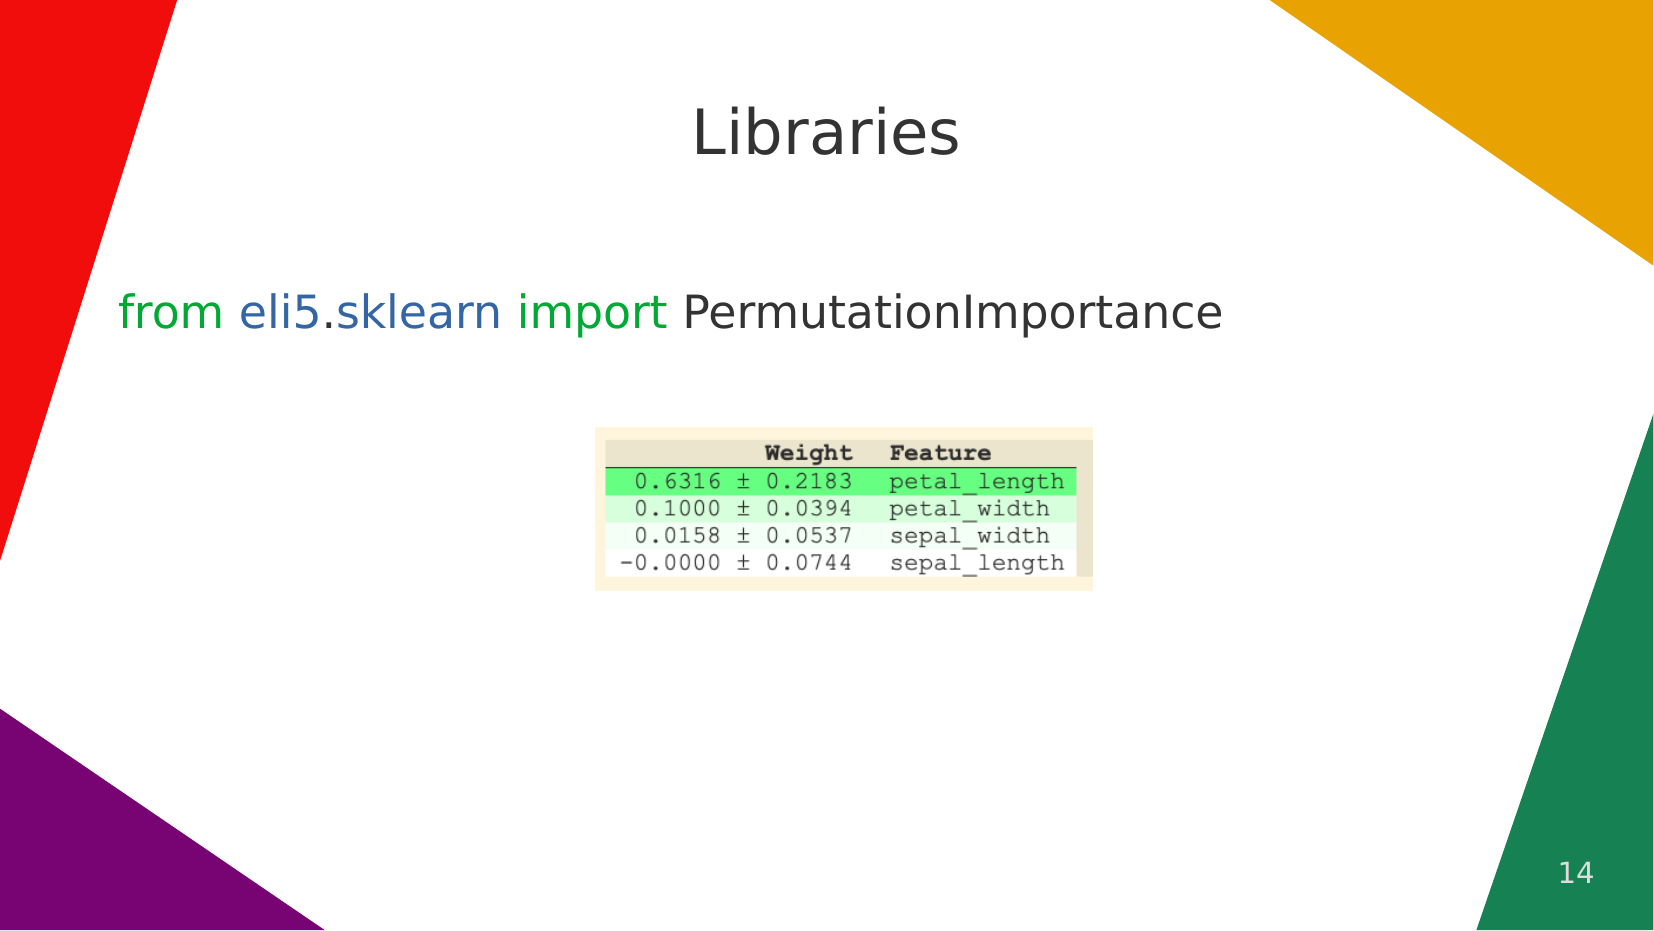

# Libraries
from eli5.sklearn import PermutationImportance
14